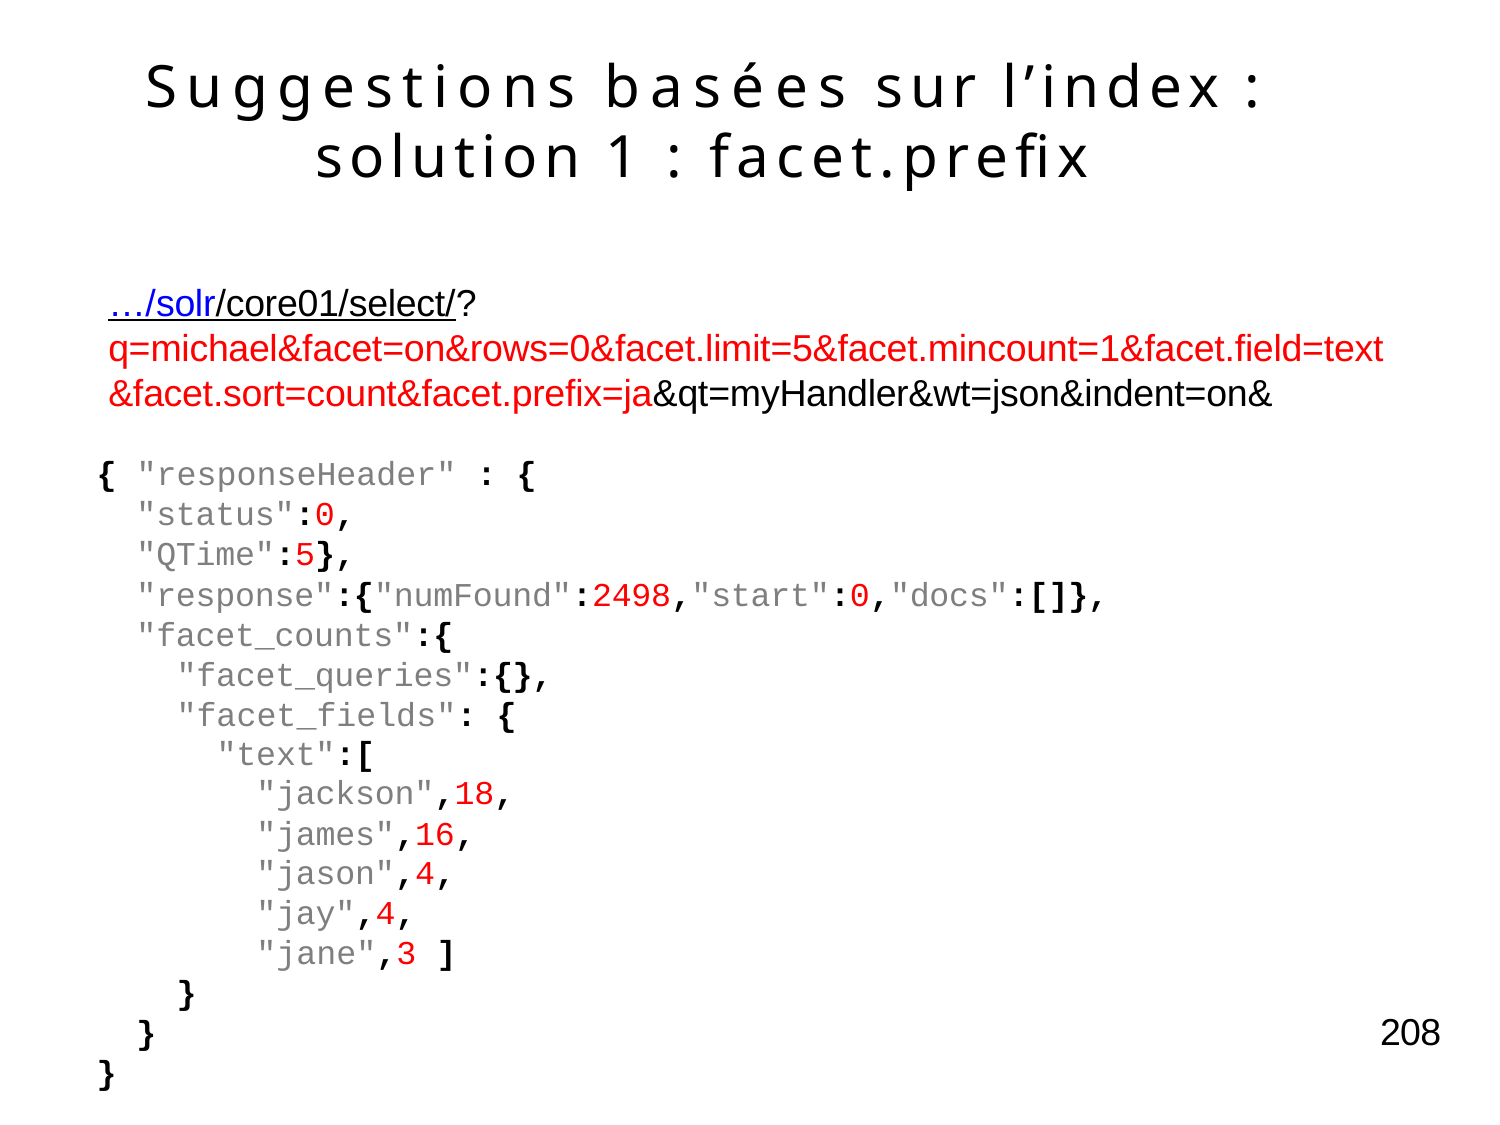

# Suggestions basées sur l’index : solution 1 : facet.prefix
…/solr/core01/select/? q=michael&facet=on&rows=0&facet.limit=5&facet.mincount=1&facet.field=text &facet.sort=count&facet.prefix=ja&qt=myHandler&wt=json&indent=on&
{ "responseHeader" : {
"status":0,
"QTime":5},
"response":{"numFound":2498,"start":0,"docs":[]}, "facet_counts":{
"facet_queries":{}, "facet_fields": {
"text":[
"jackson",18,
"james",16,
"jason",4,
"jay",4,
"jane",3 ]
}
}
}
208